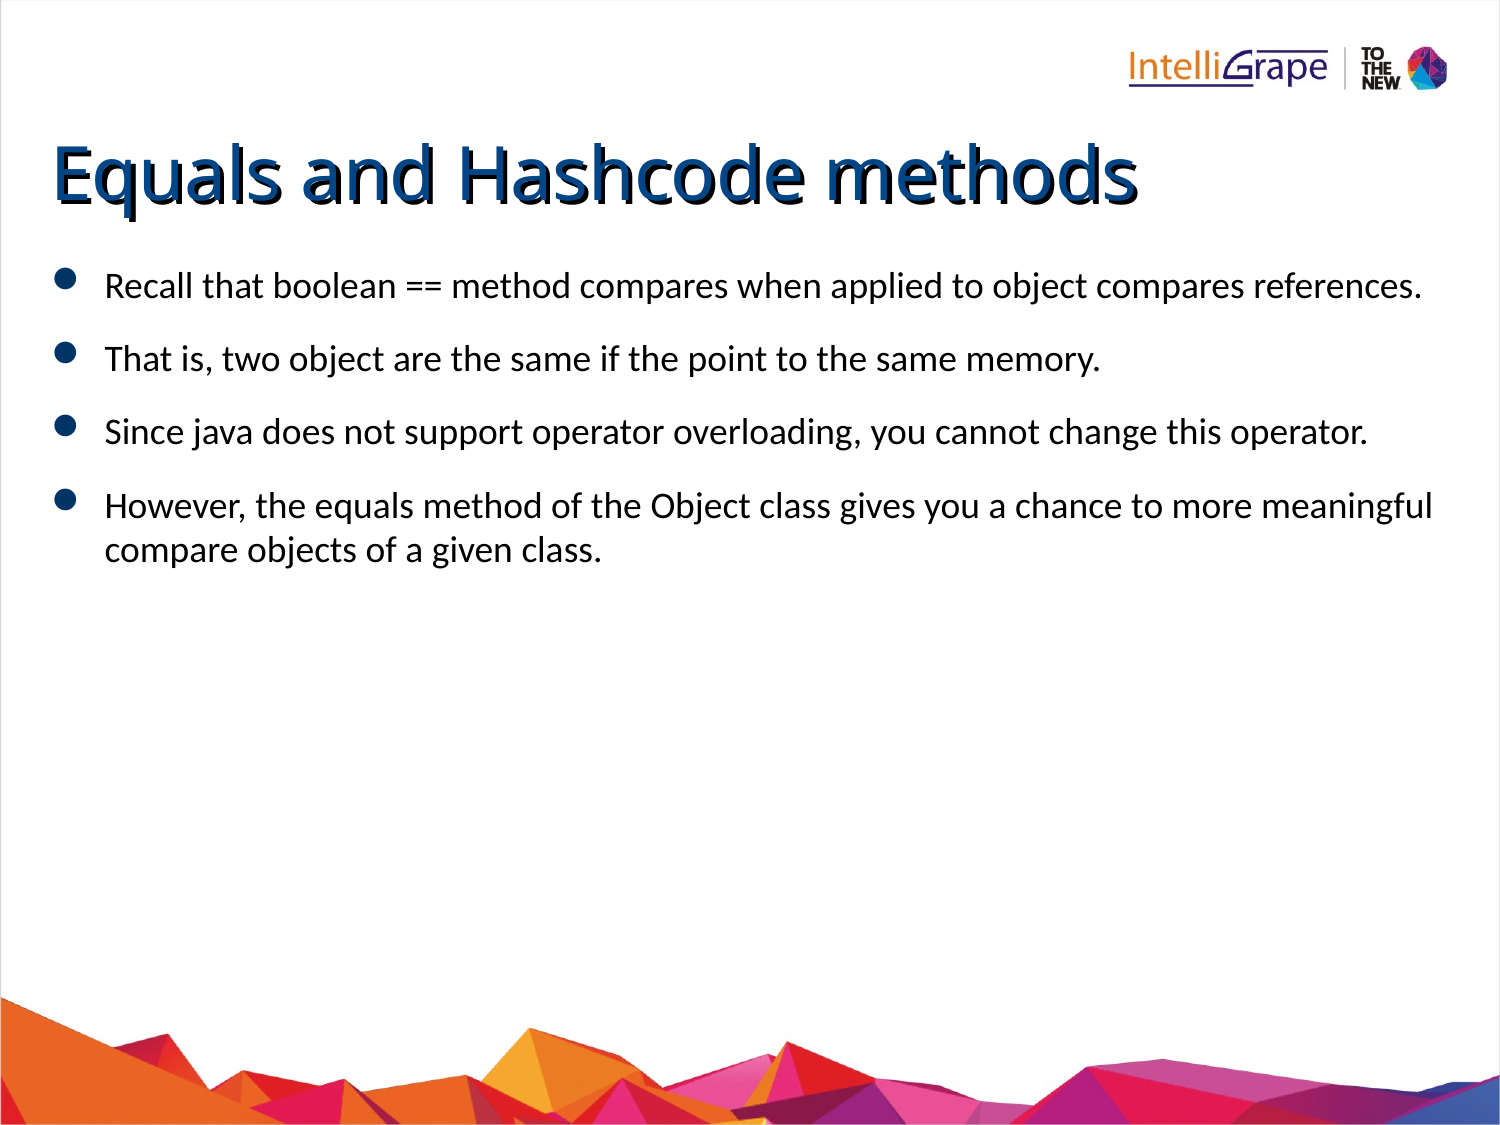

Equals and Hashcode methods
Recall that boolean == method compares when applied to object compares references.
That is, two object are the same if the point to the same memory.
Since java does not support operator overloading, you cannot change this operator.
However, the equals method of the Object class gives you a chance to more meaningful compare objects of a given class.